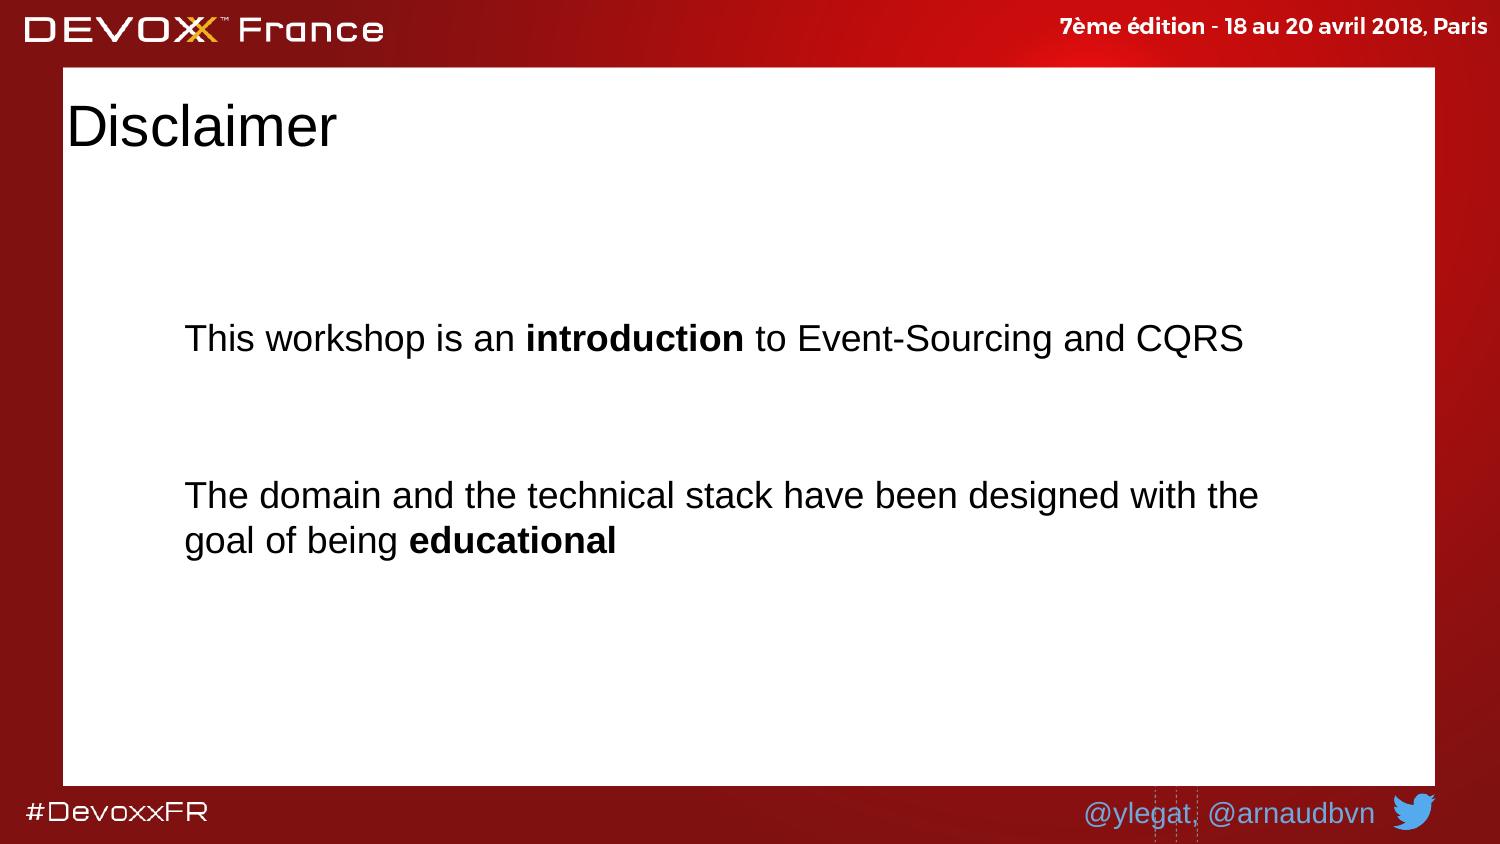

Disclaimer
# This workshop is an introduction to Event-Sourcing and CQRS
The domain and the technical stack have been designed with the goal of being educational
@ylegat, @arnaudbvn